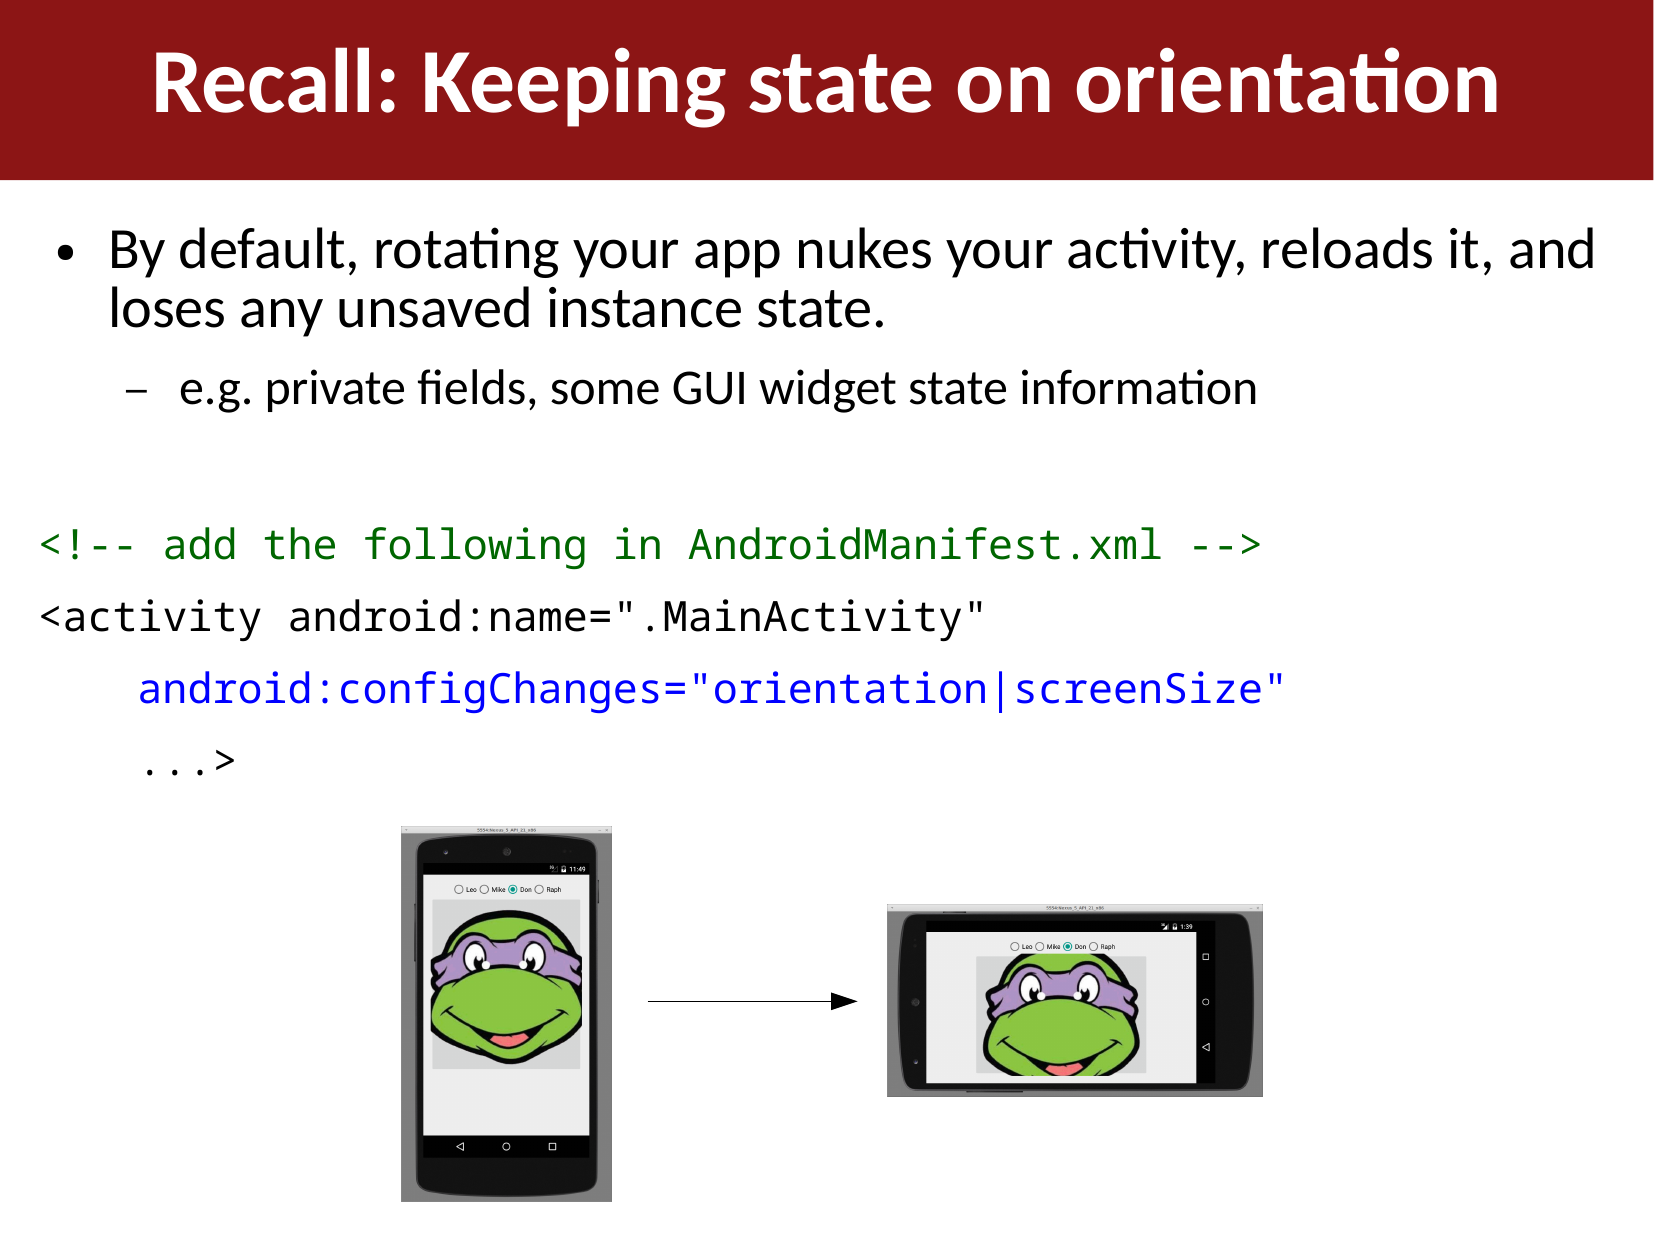

# Recall: Keeping state on orientation
By default, rotating your app nukes your activity, reloads it, and loses any unsaved instance state.
e.g. private fields, some GUI widget state information
<!-- add the following in AndroidManifest.xml -->
<activity android:name=".MainActivity"
 android:configChanges="orientation|screenSize"
 ...>